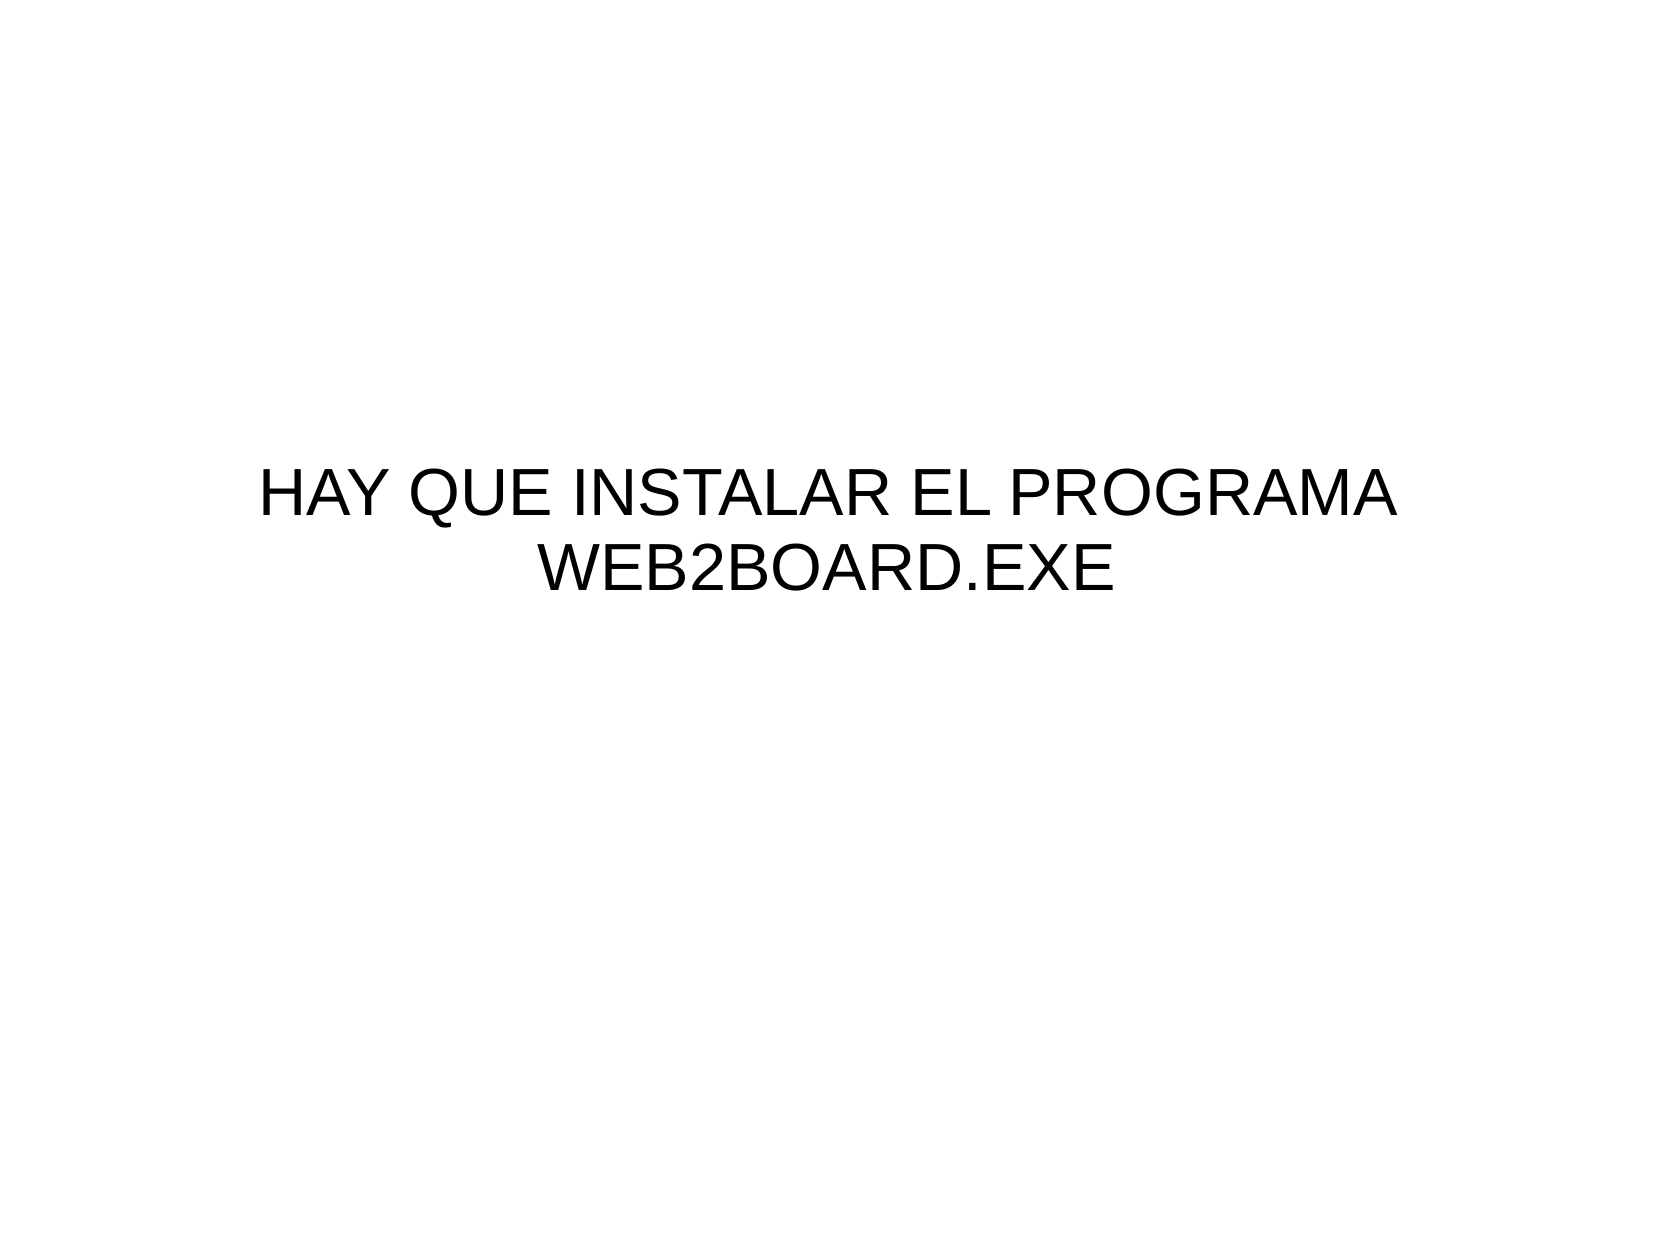

# HAY QUE INSTALAR EL PROGRAMA WEB2BOARD.EXE